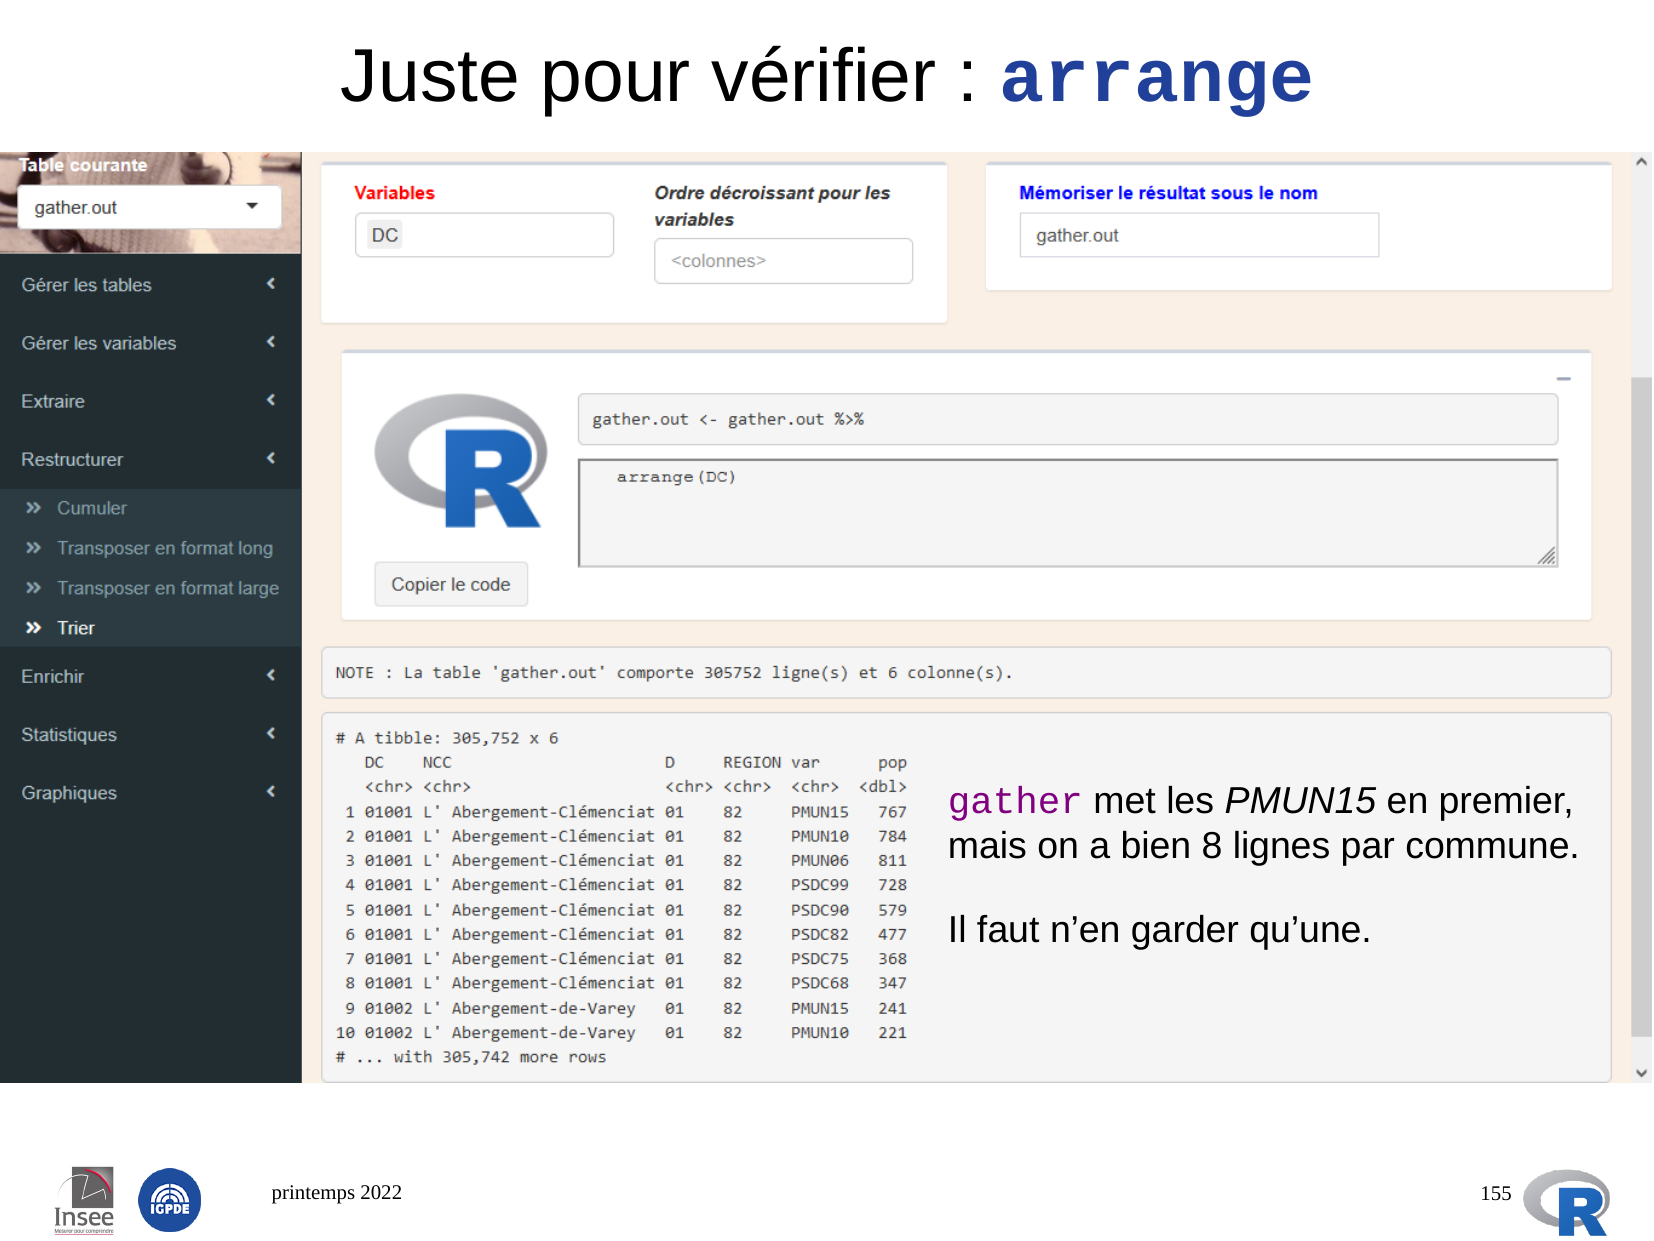

# Juste pour vérifier : arrange
gather met les PMUN15 en premier,
mais on a bien 8 lignes par commune.
Il faut n’en garder qu’une.
printemps 2022
155